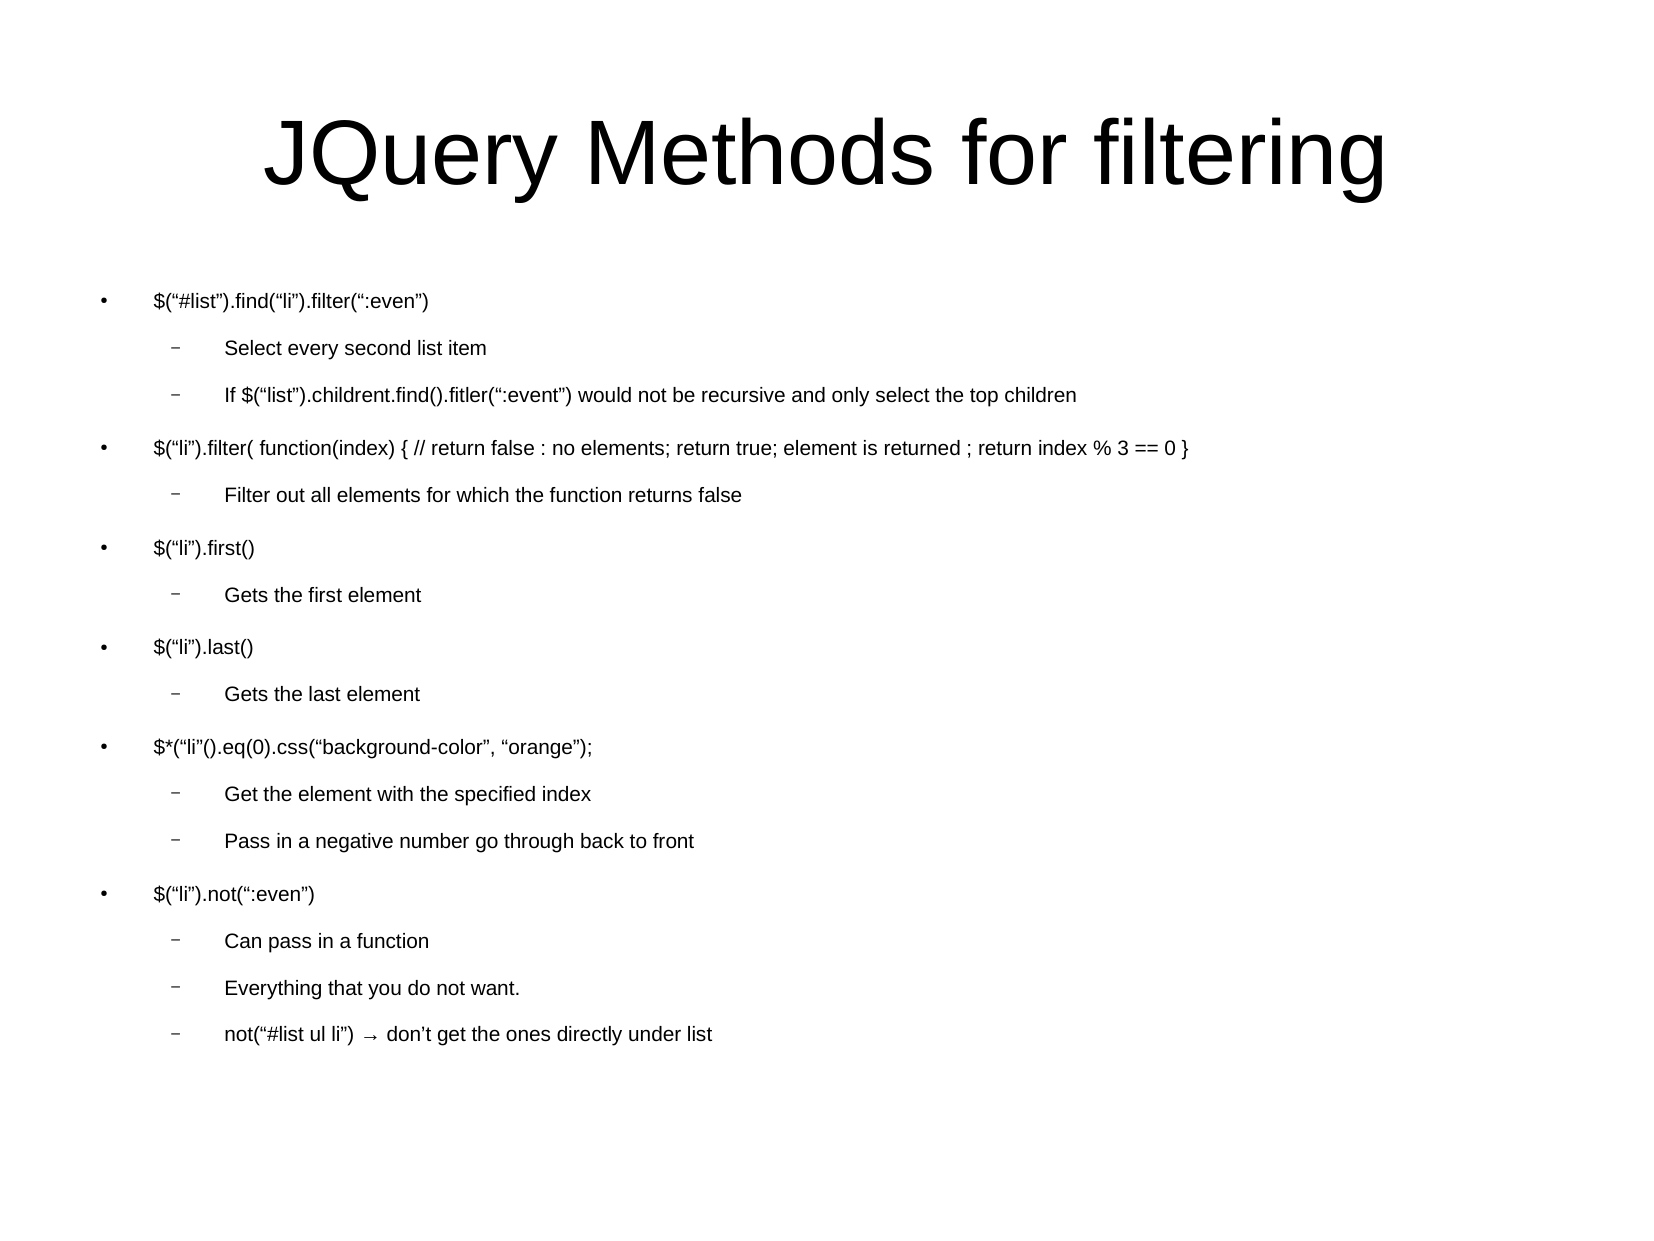

# JQuery Methods for filtering
$(“#list”).find(“li”).filter(“:even”)
Select every second list item
If $(“list”).childrent.find().fitler(“:event”) would not be recursive and only select the top children
$(“li”).filter( function(index) { // return false : no elements; return true; element is returned ; return index % 3 == 0 }
Filter out all elements for which the function returns false
$(“li”).first()
Gets the first element
$(“li”).last()
Gets the last element
$*(“li”().eq(0).css(“background-color”, “orange”);
Get the element with the specified index
Pass in a negative number go through back to front
$(“li”).not(“:even”)
Can pass in a function
Everything that you do not want.
not(“#list ul li”) → don’t get the ones directly under list